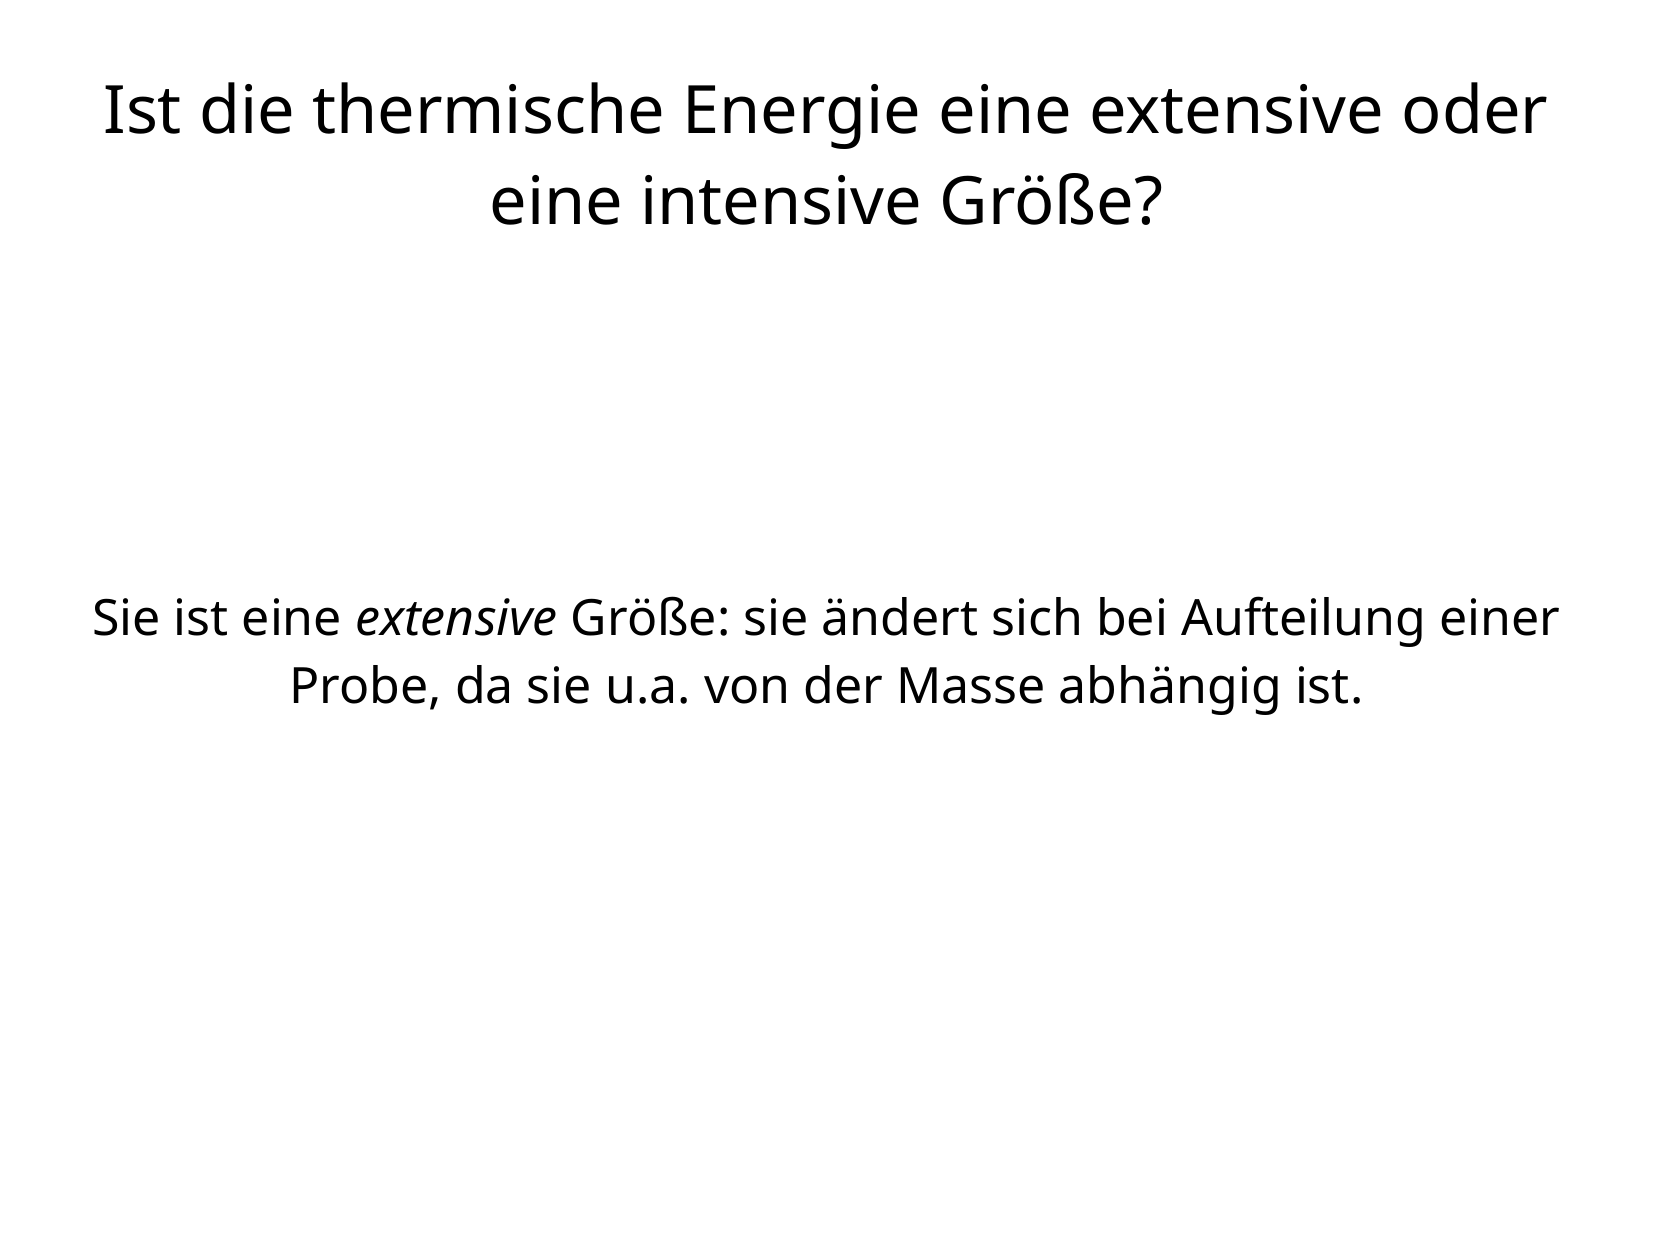

# Ist die thermische Energie eine extensive oder eine intensive Größe?
Sie ist eine extensive Größe: sie ändert sich bei Aufteilung einer Probe, da sie u.a. von der Masse abhängig ist.